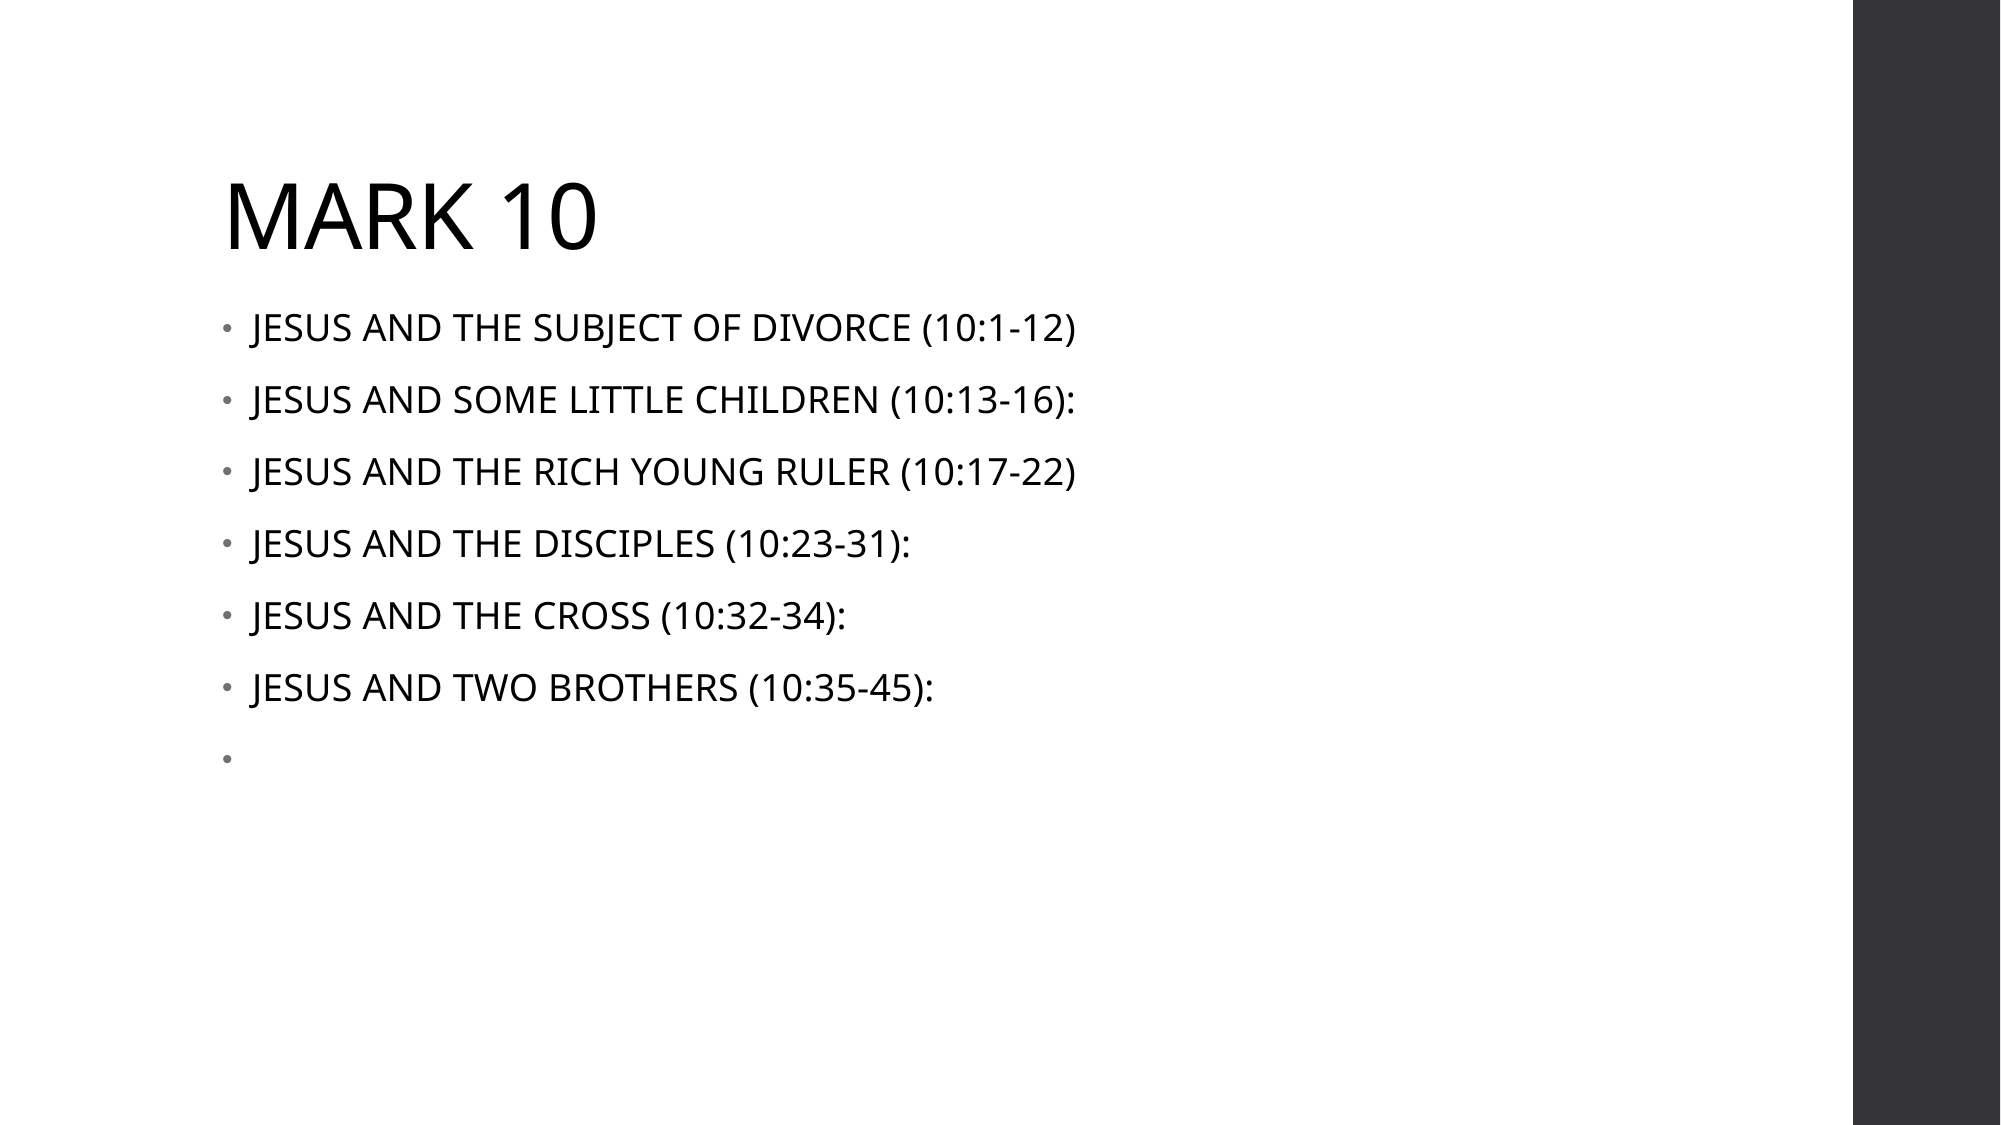

# MARK 10
JESUS AND THE SUBJECT OF DIVORCE (10:1-12)
JESUS AND SOME LITTLE CHILDREN (10:13-16):
JESUS AND THE RICH YOUNG RULER (10:17-22)
JESUS AND THE DISCIPLES (10:23-31):
JESUS AND THE CROSS (10:32-34):
JESUS AND TWO BROTHERS (10:35-45):